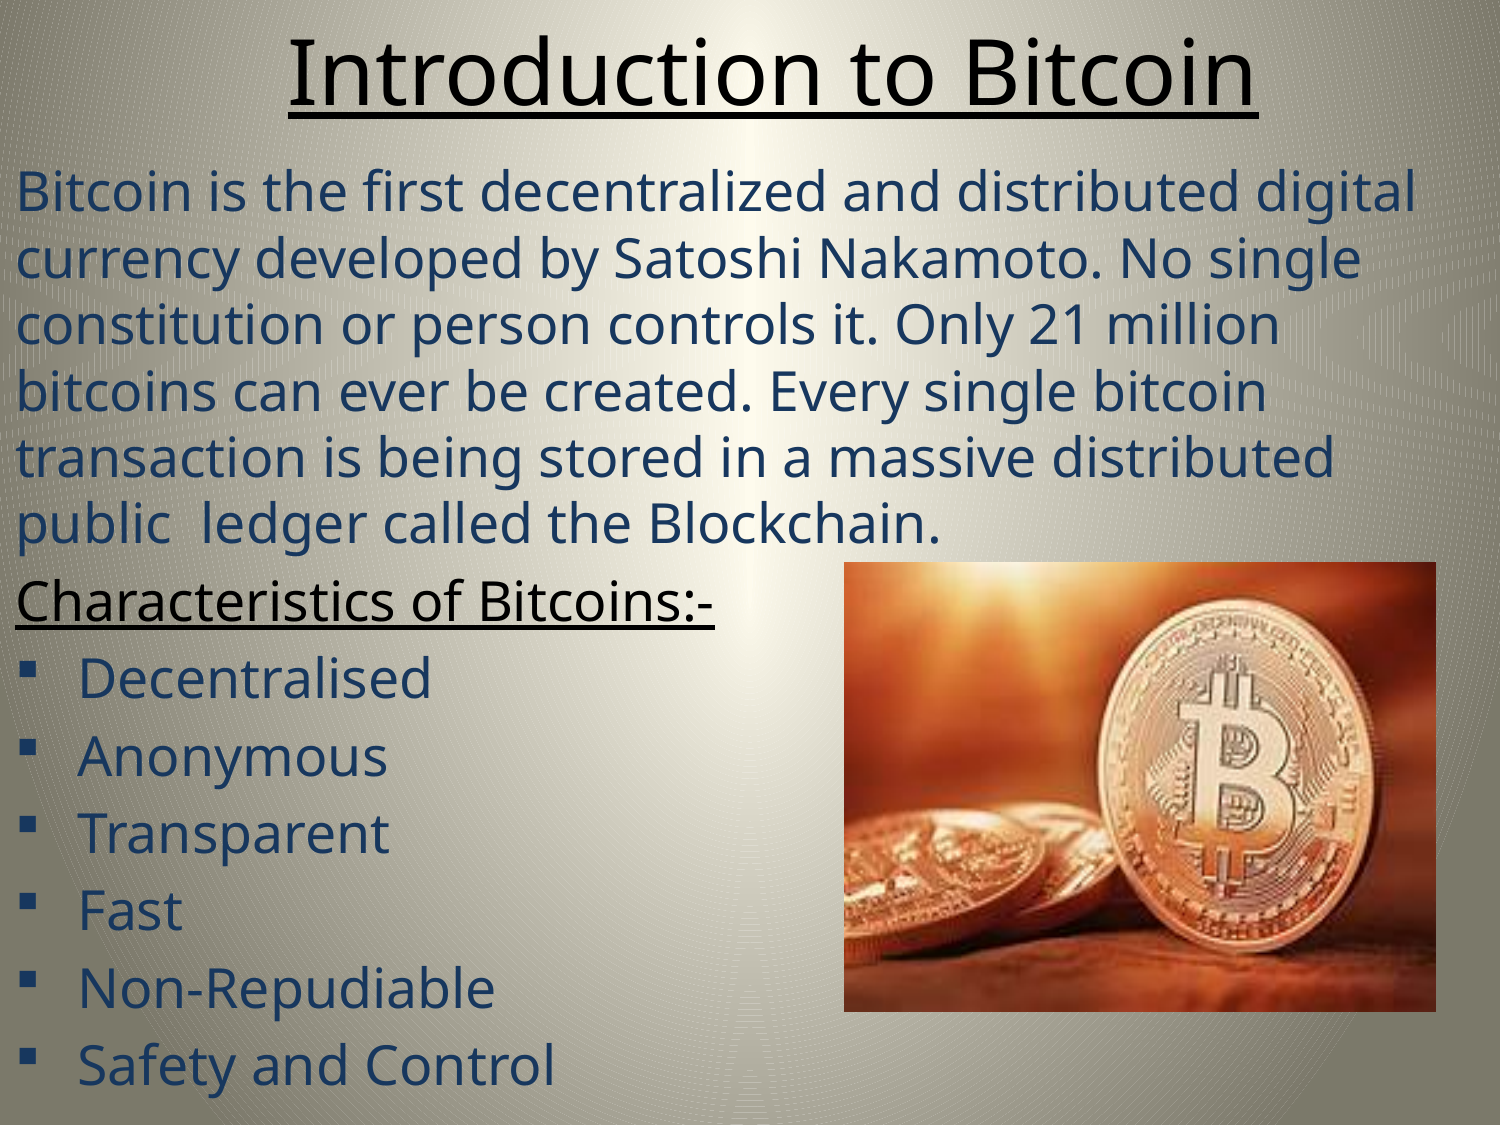

# Introduction to Bitcoin
Bitcoin is the first decentralized and distributed digital currency developed by Satoshi Nakamoto. No single constitution or person controls it. Only 21 million bitcoins can ever be created. Every single bitcoin transaction is being stored in a massive distributed public ledger called the Blockchain.
Characteristics of Bitcoins:-
Decentralised
Anonymous
Transparent
Fast
Non-Repudiable
Safety and Control